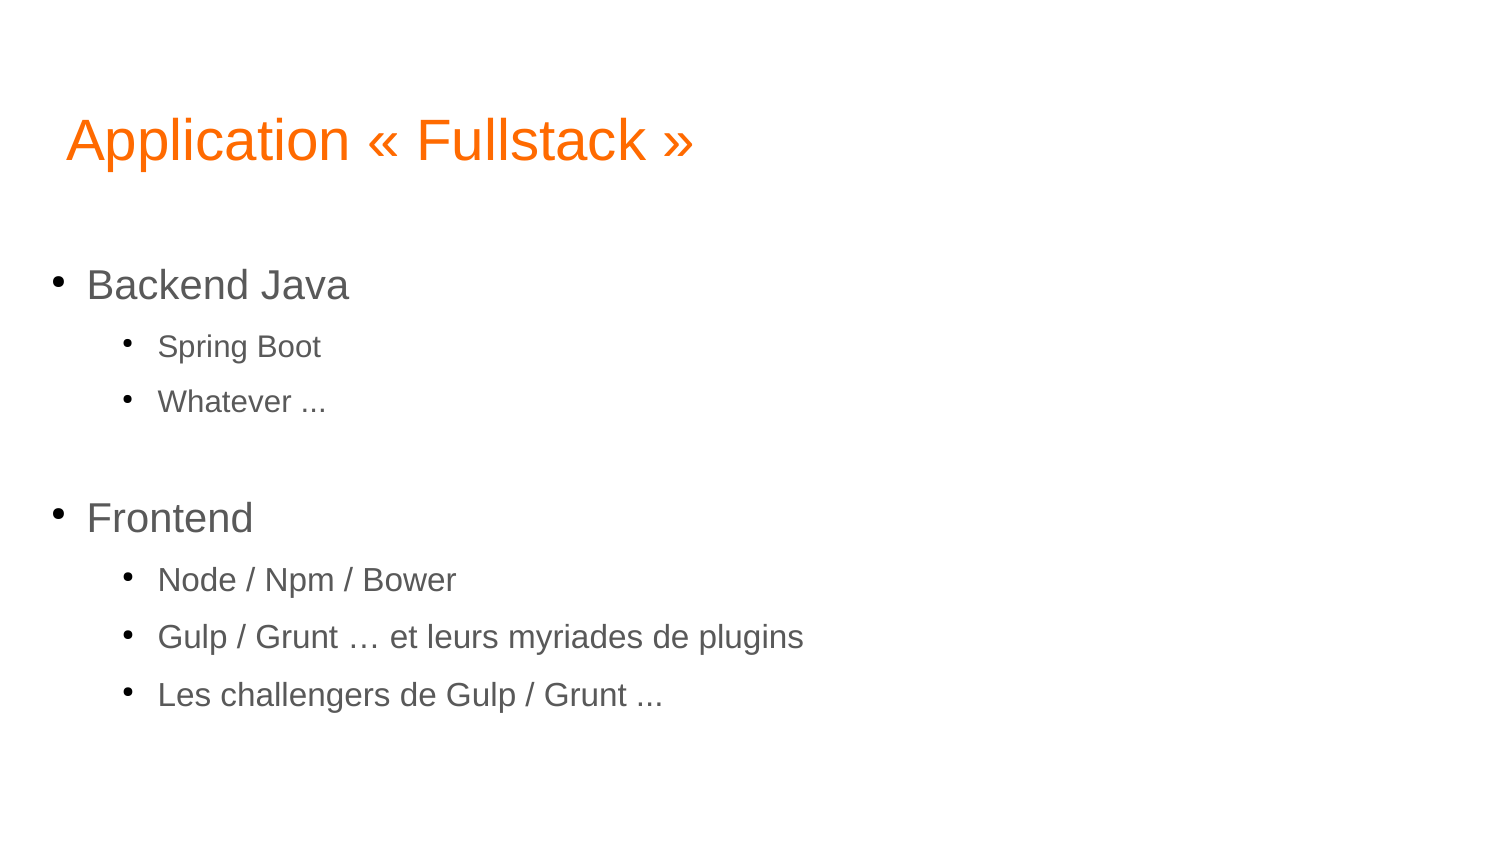

# Application « Fullstack »
Backend Java
Spring Boot
Whatever ...
Frontend
Node / Npm / Bower
Gulp / Grunt … et leurs myriades de plugins
Les challengers de Gulp / Grunt ...